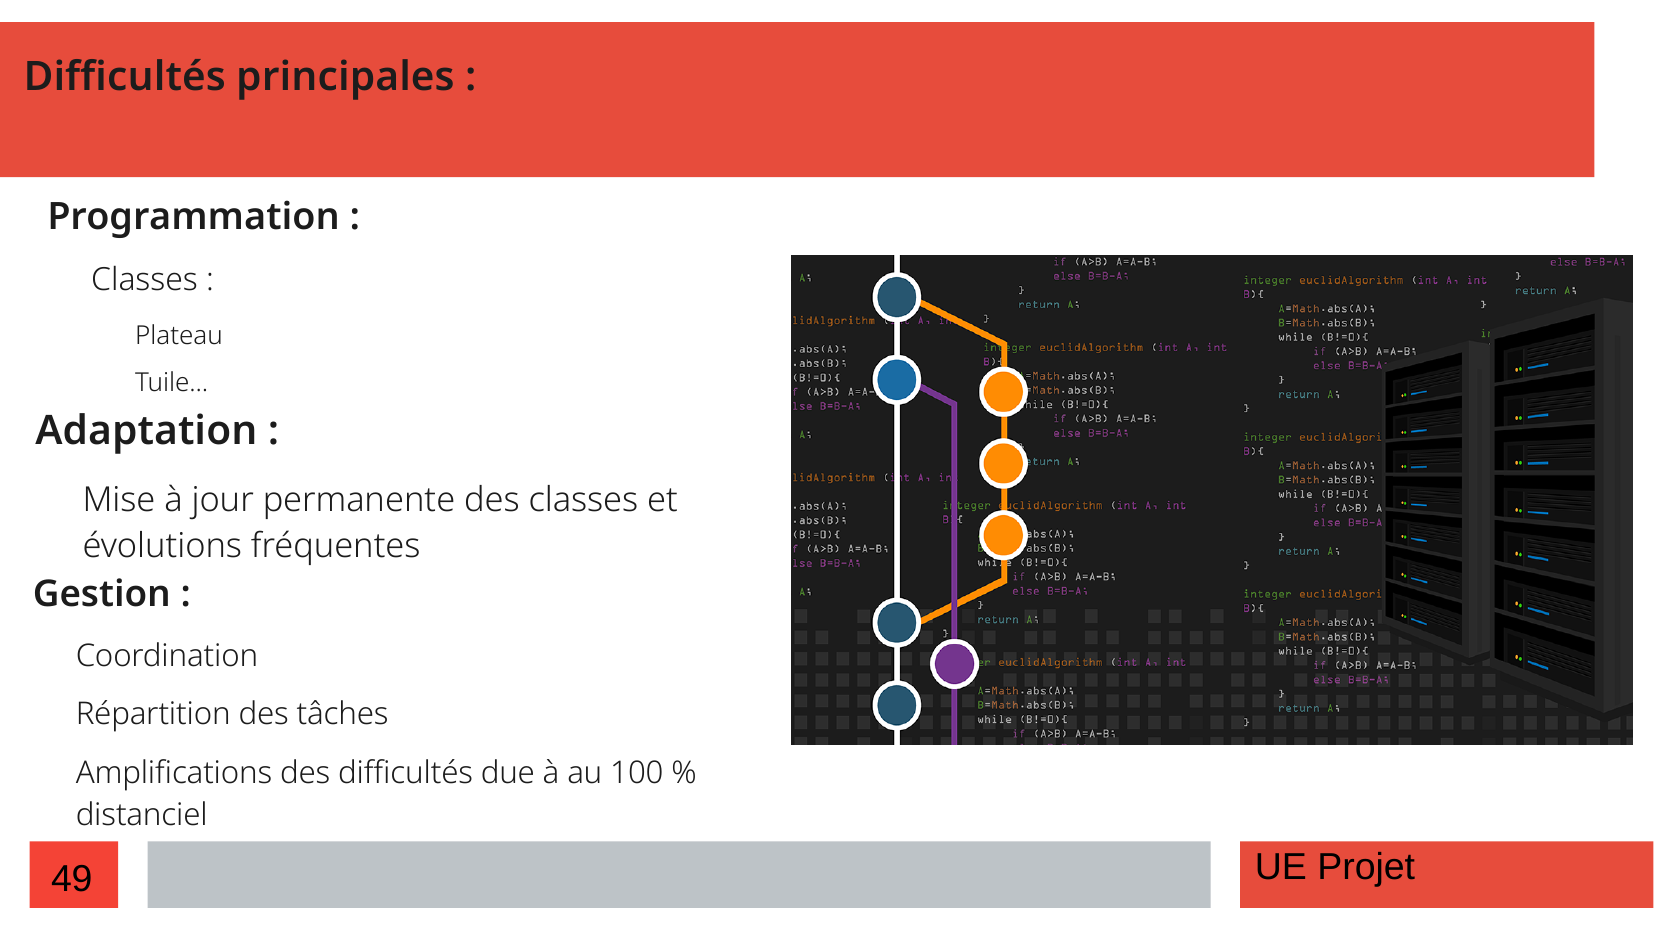

# Difficultés principales :
Programmation :
Classes :
Plateau
Tuile...
Adaptation :
Mise à jour permanente des classes et évolutions fréquentes
Gestion :
Coordination
Répartition des tâches
Amplifications des difficultés due à au 100 % distanciel
UE Projet
49